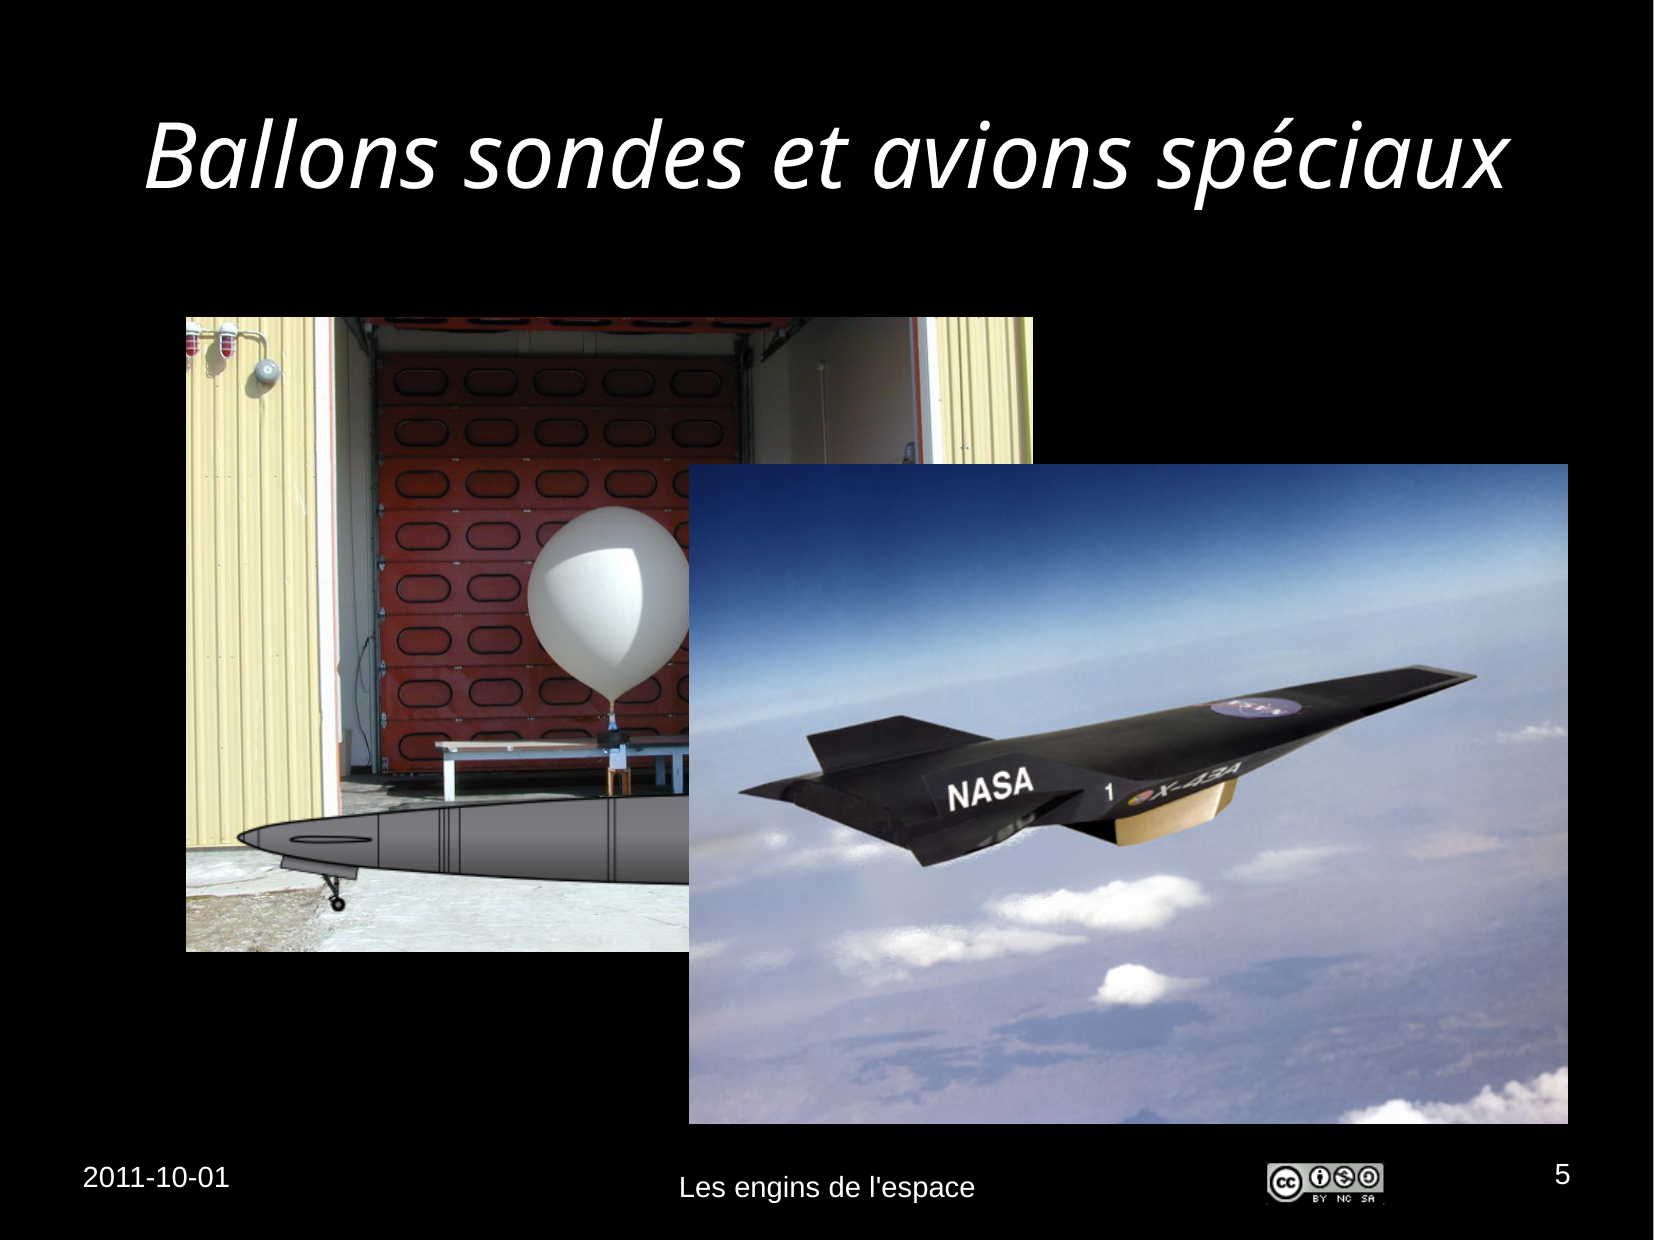

# Ballons sondes et avions spéciaux
5
2011-10-01
Les engins de l'espace